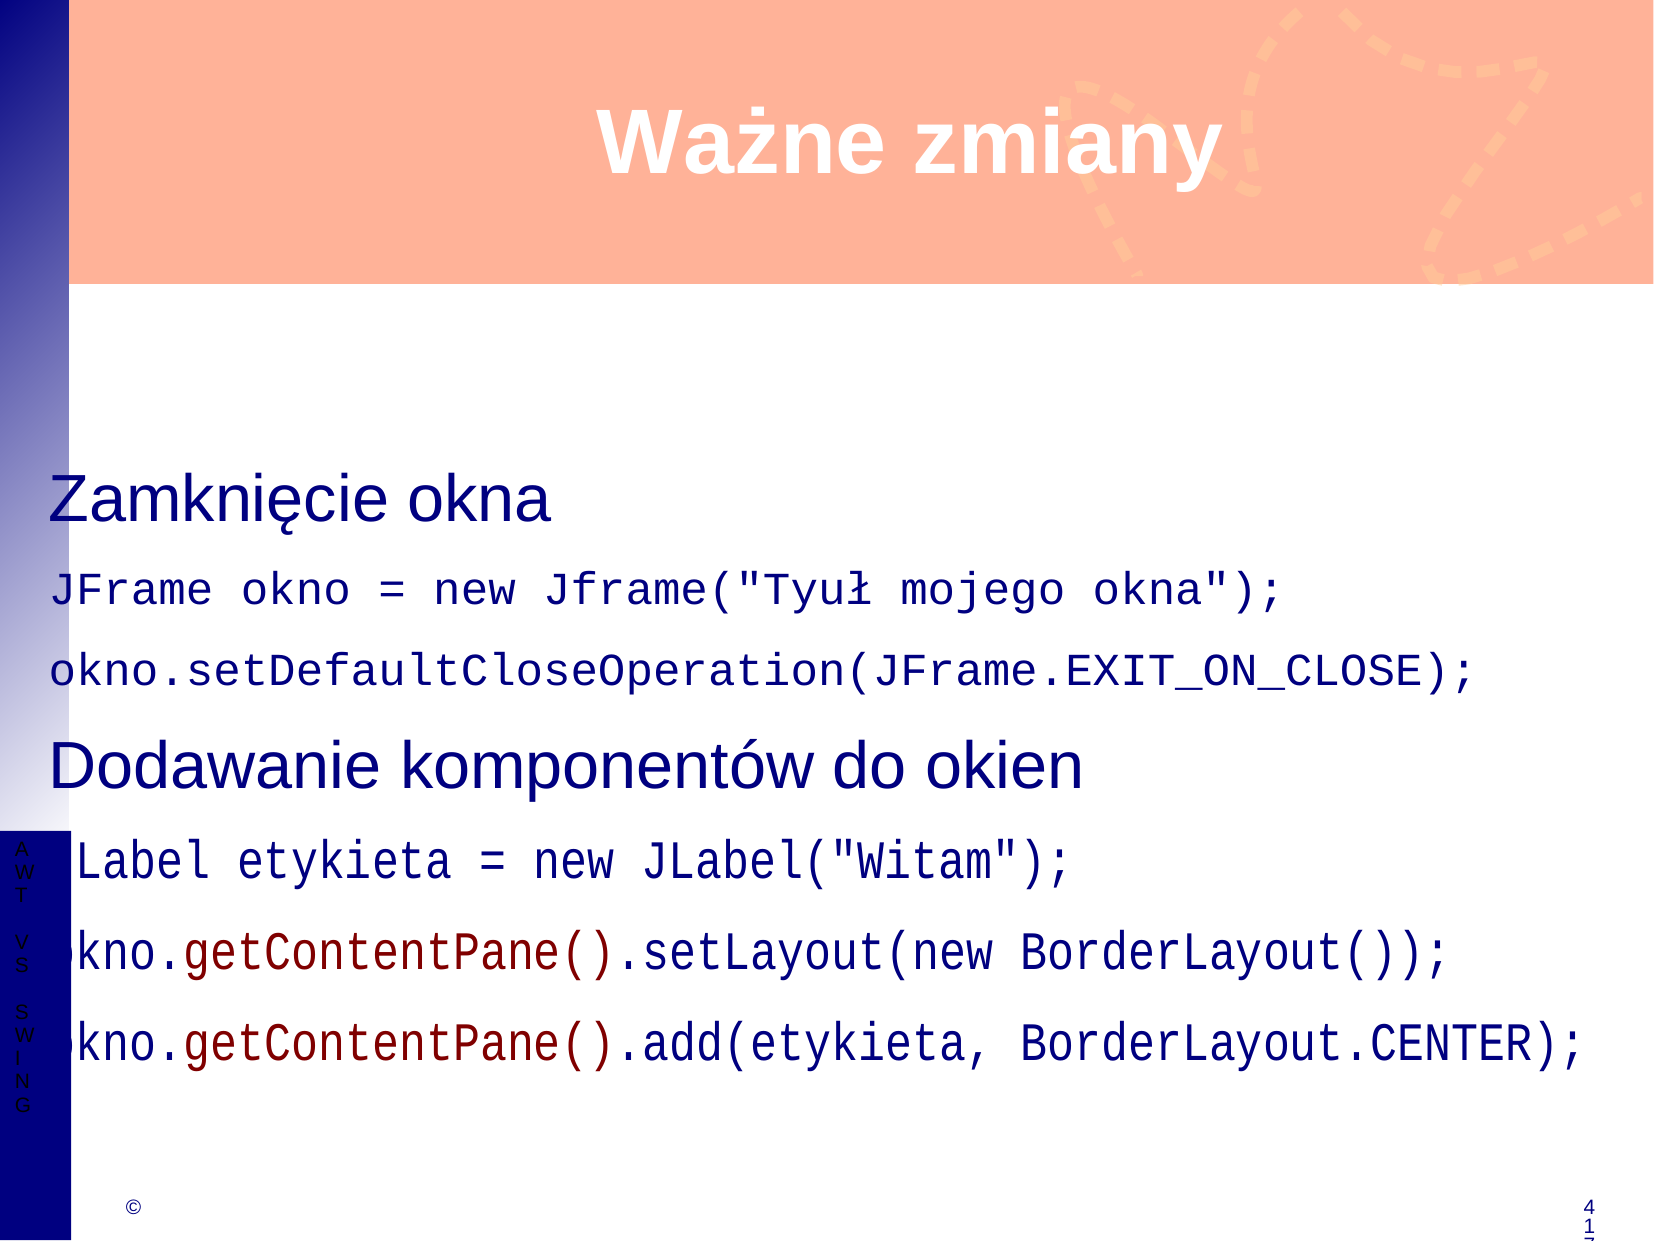

Ważne zmiany
# Zamknięcie okna
JFrame okno = new Jframe("Tyuł mojego okna");
okno.setDefaultCloseOperation(JFrame.EXIT_ON_CLOSE);
Dodawanie komponentów do okien
JLabel etykieta = new JLabel("Witam");
okno.getContentPane().setLayout(new BorderLayout());
okno.getContentPane().add(etykieta, BorderLayout.CENTER);
A
W
T
V
S
S
W
I
N
G